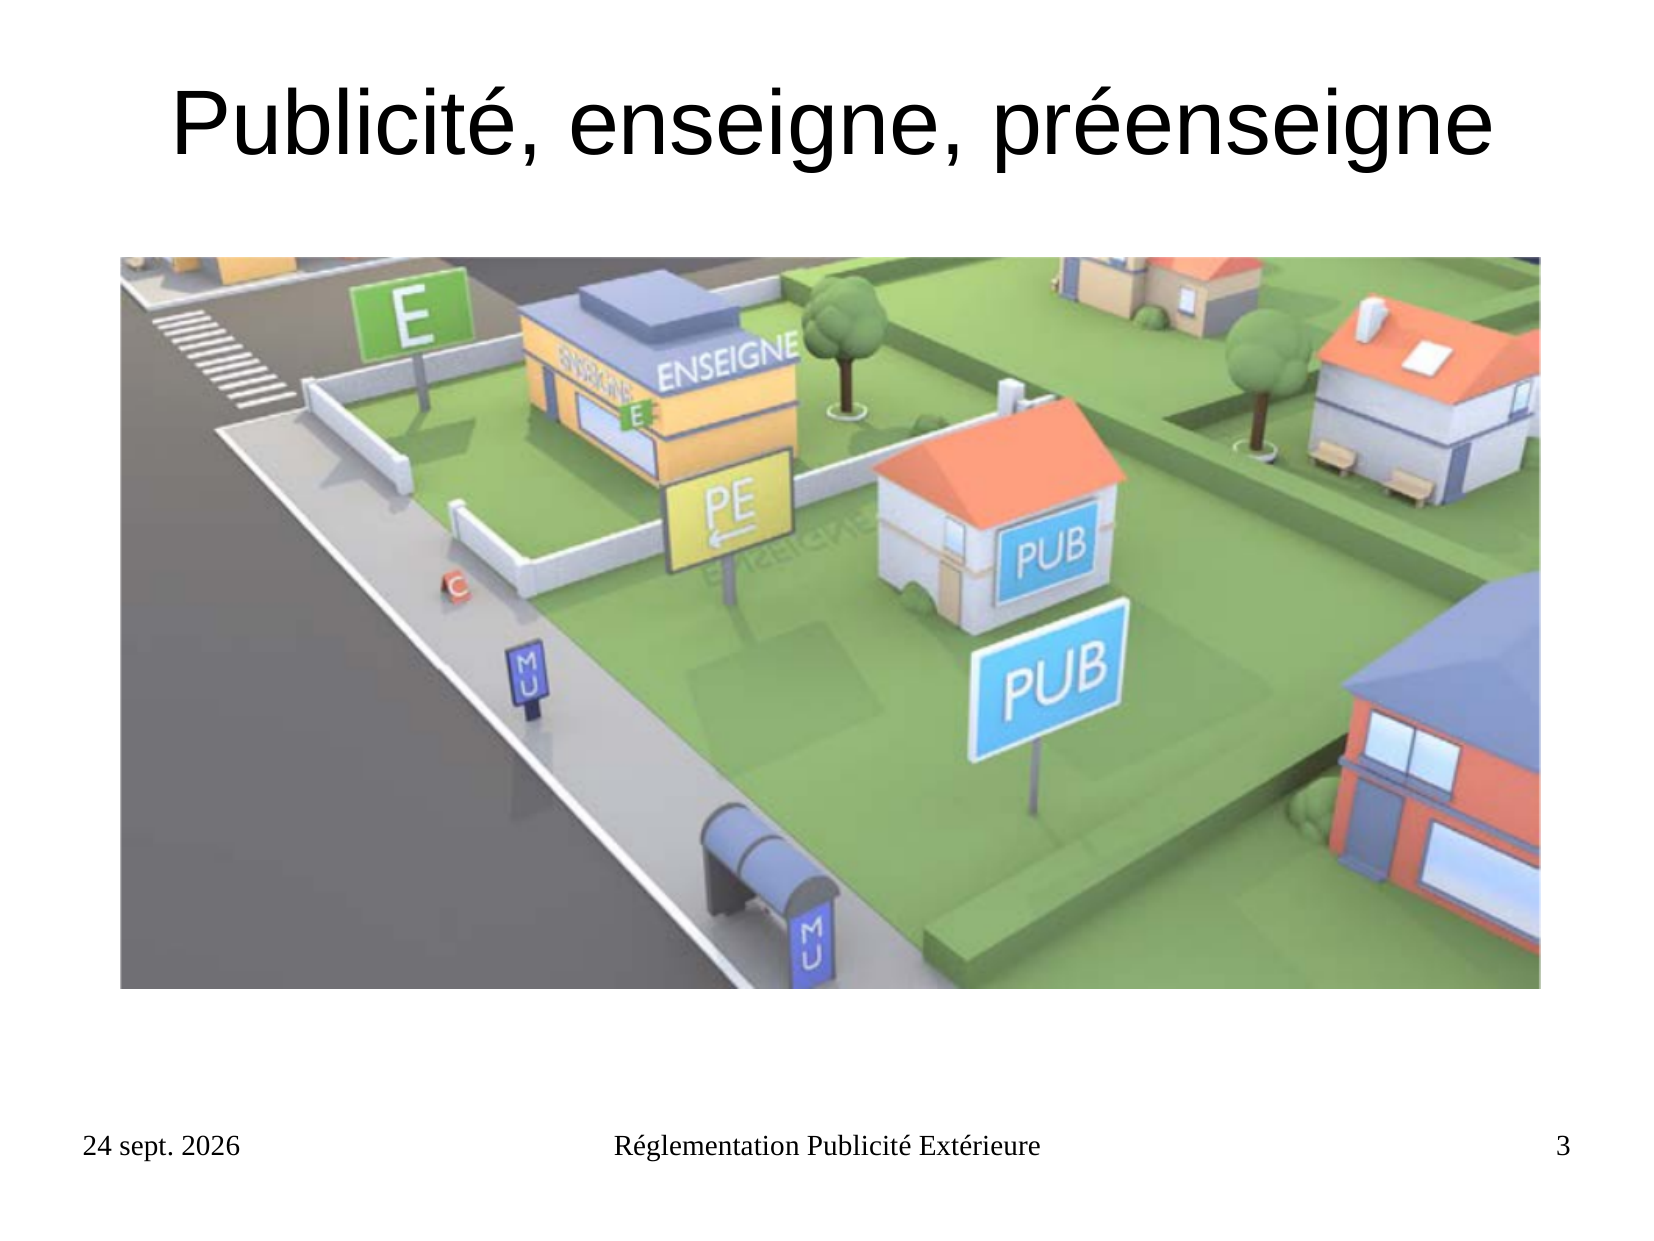

# Publicité, enseigne, préenseigne
Réglementation Publicité Extérieure
3